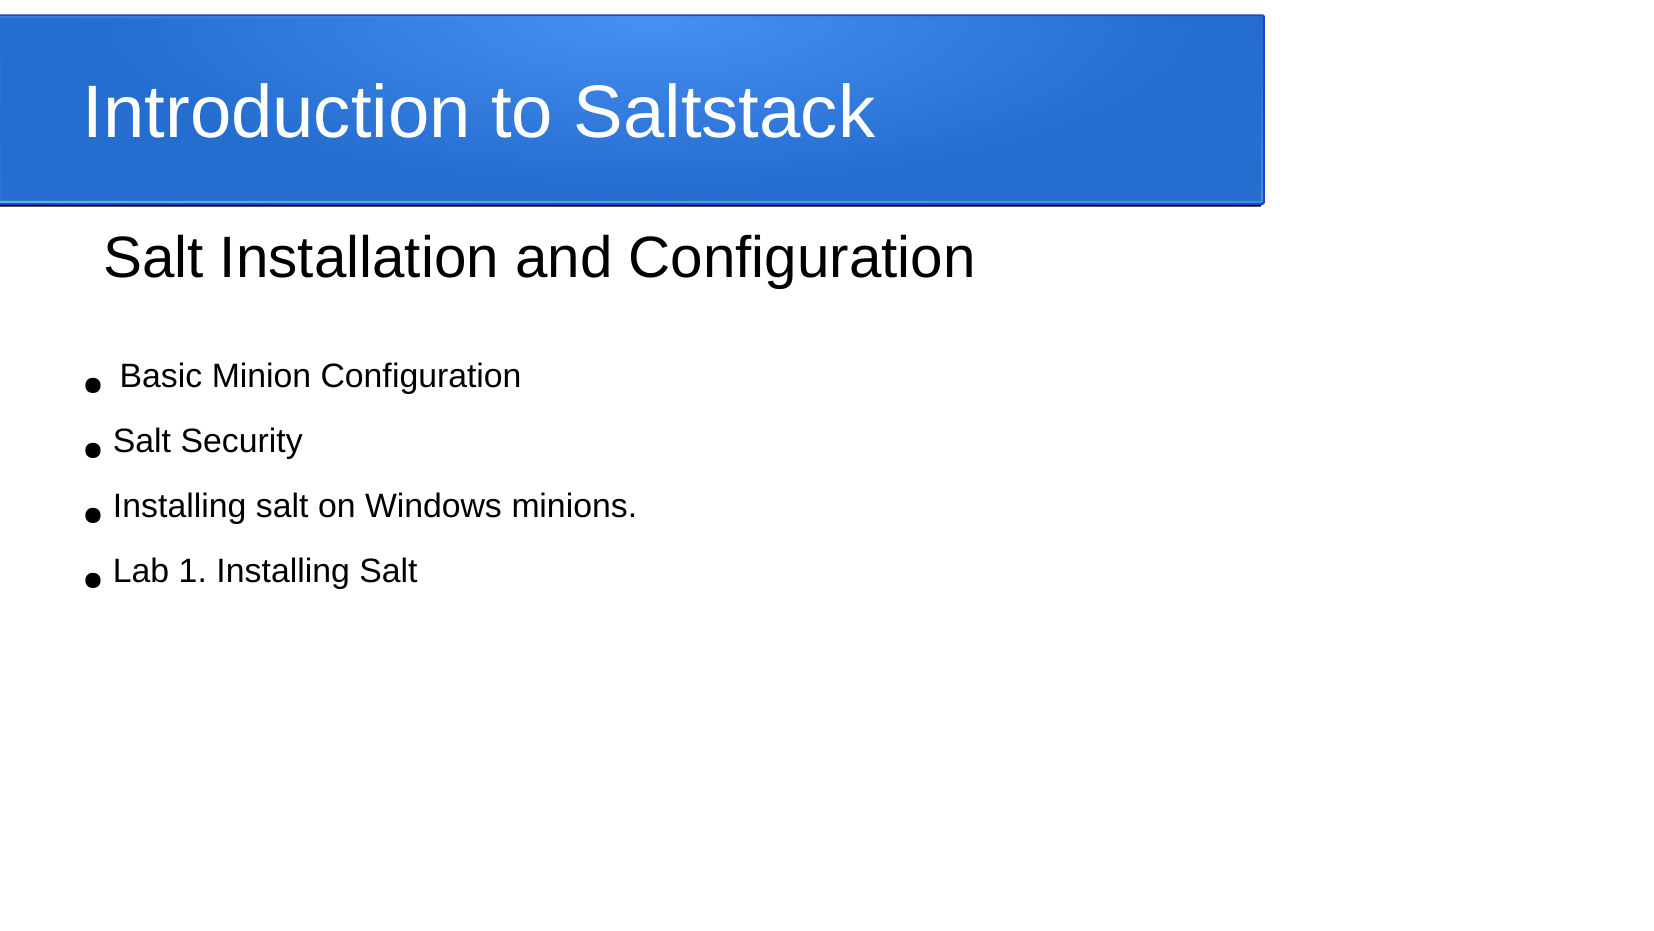

# Introduction to Saltstack
Salt Installation and Configuration
 Basic Minion Configuration
 Salt Security
 Installing salt on Windows minions.
 Lab 1. Installing Salt